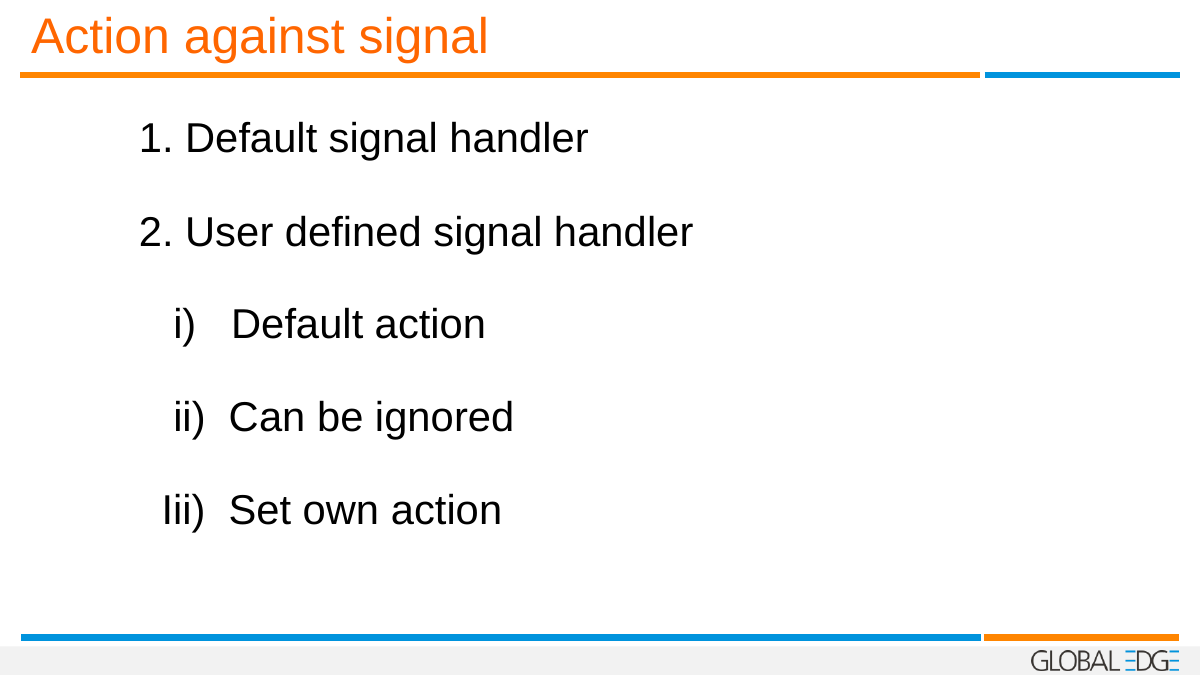

# Action against signal
1. Default signal handler
2. User defined signal handler
 i) Default action
 ii) Can be ignored
 Iii) Set own action